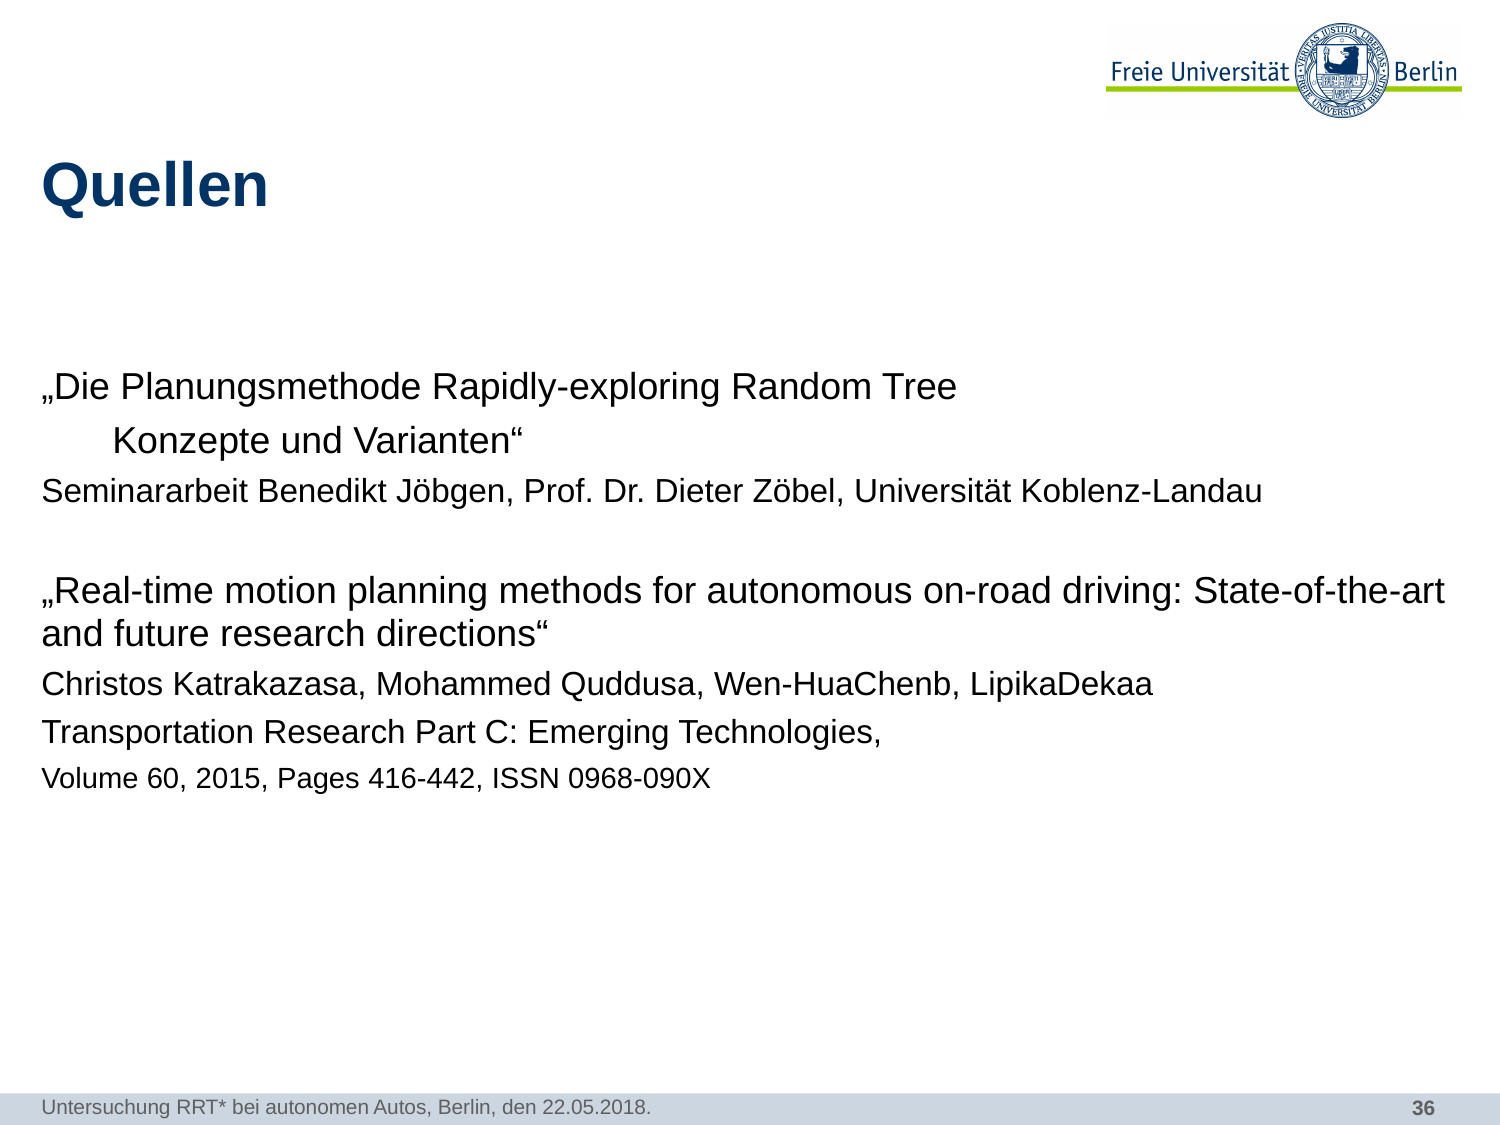

# Quellen
„Die Planungsmethode Rapidly-exploring Random Tree
Konzepte und Varianten“
Seminararbeit Benedikt Jöbgen, Prof. Dr. Dieter Zöbel, Universität Koblenz-Landau
„Real-time motion planning methods for autonomous on-road driving: State-of-the-art and future research directions“
Christos Katrakazasa, Mohammed Quddusa, Wen-HuaChenb, LipikaDekaa
Transportation Research Part C: Emerging Technologies,
Volume 60, 2015, Pages 416-442, ISSN 0968-090X